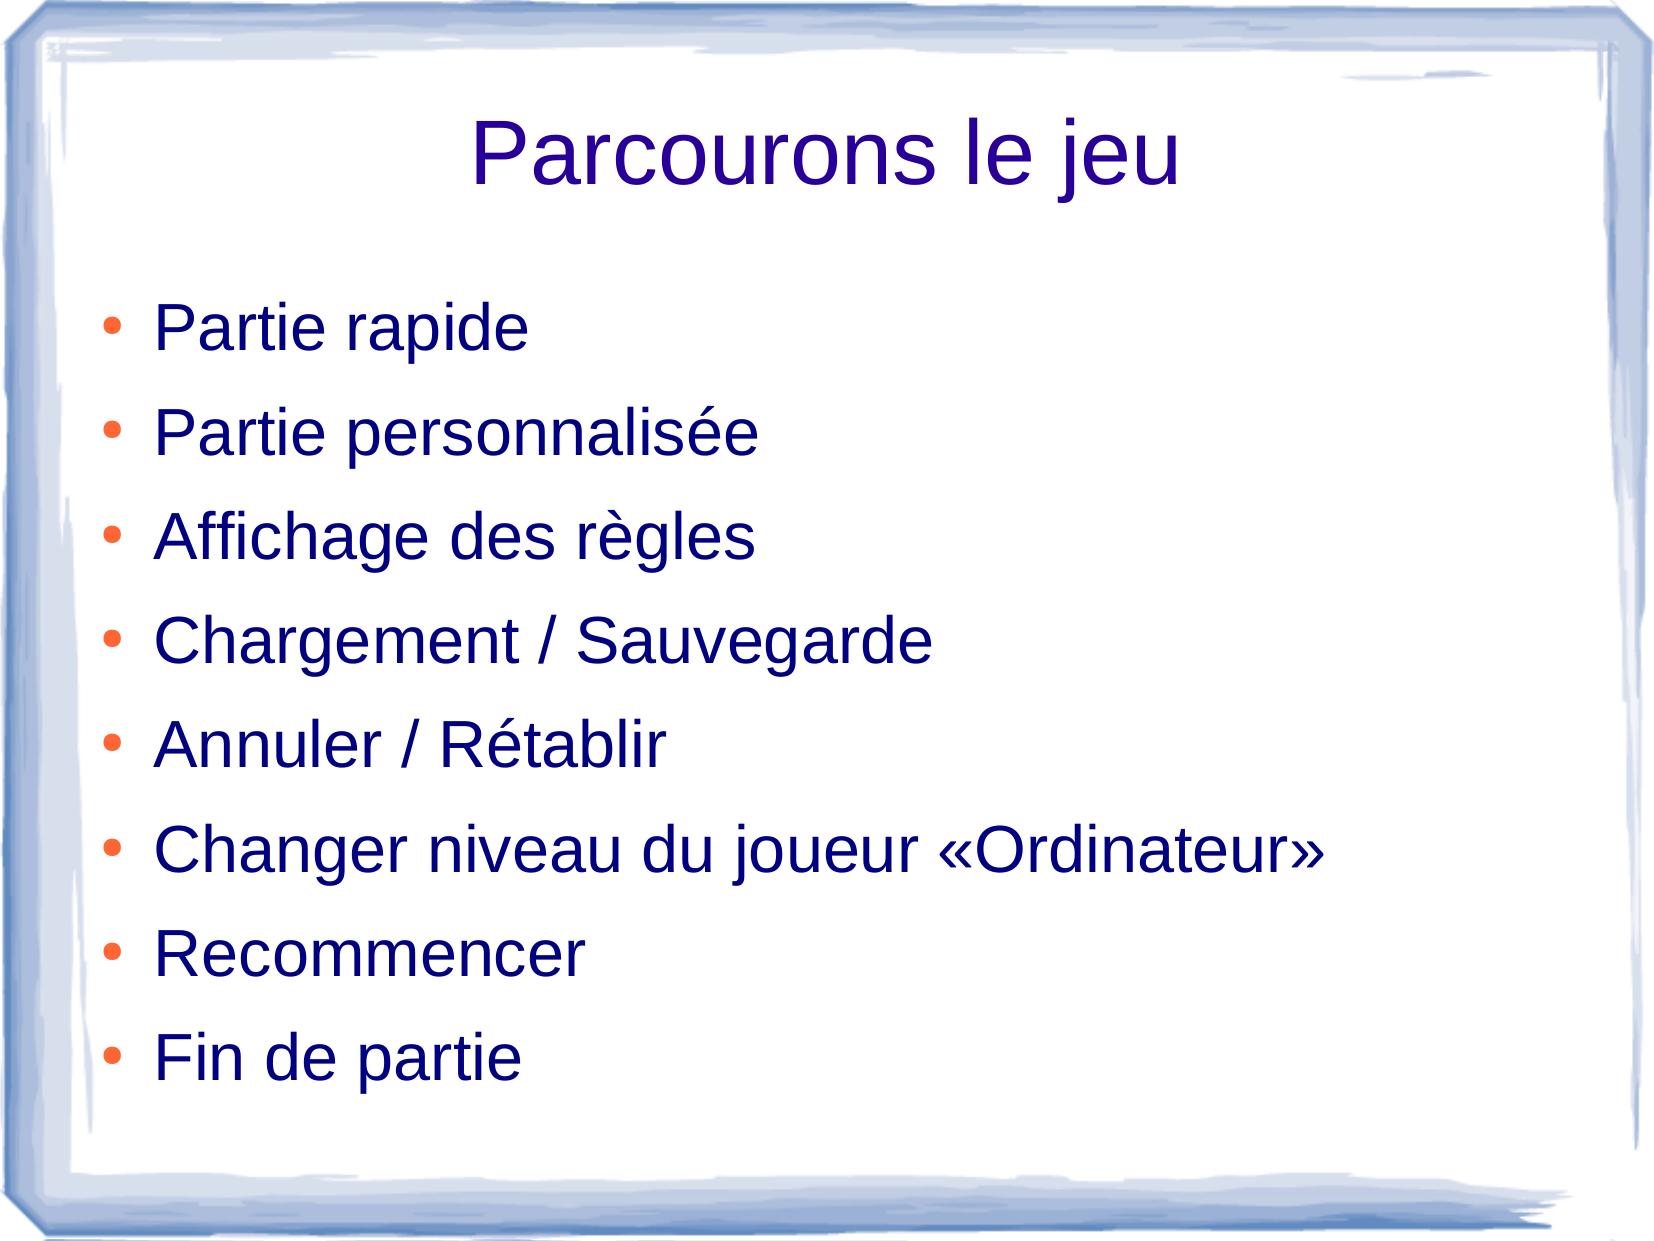

# Parcourons le jeu
Partie rapide
Partie personnalisée
Affichage des règles
Chargement / Sauvegarde
Annuler / Rétablir
Changer niveau du joueur «Ordinateur»
Recommencer
Fin de partie